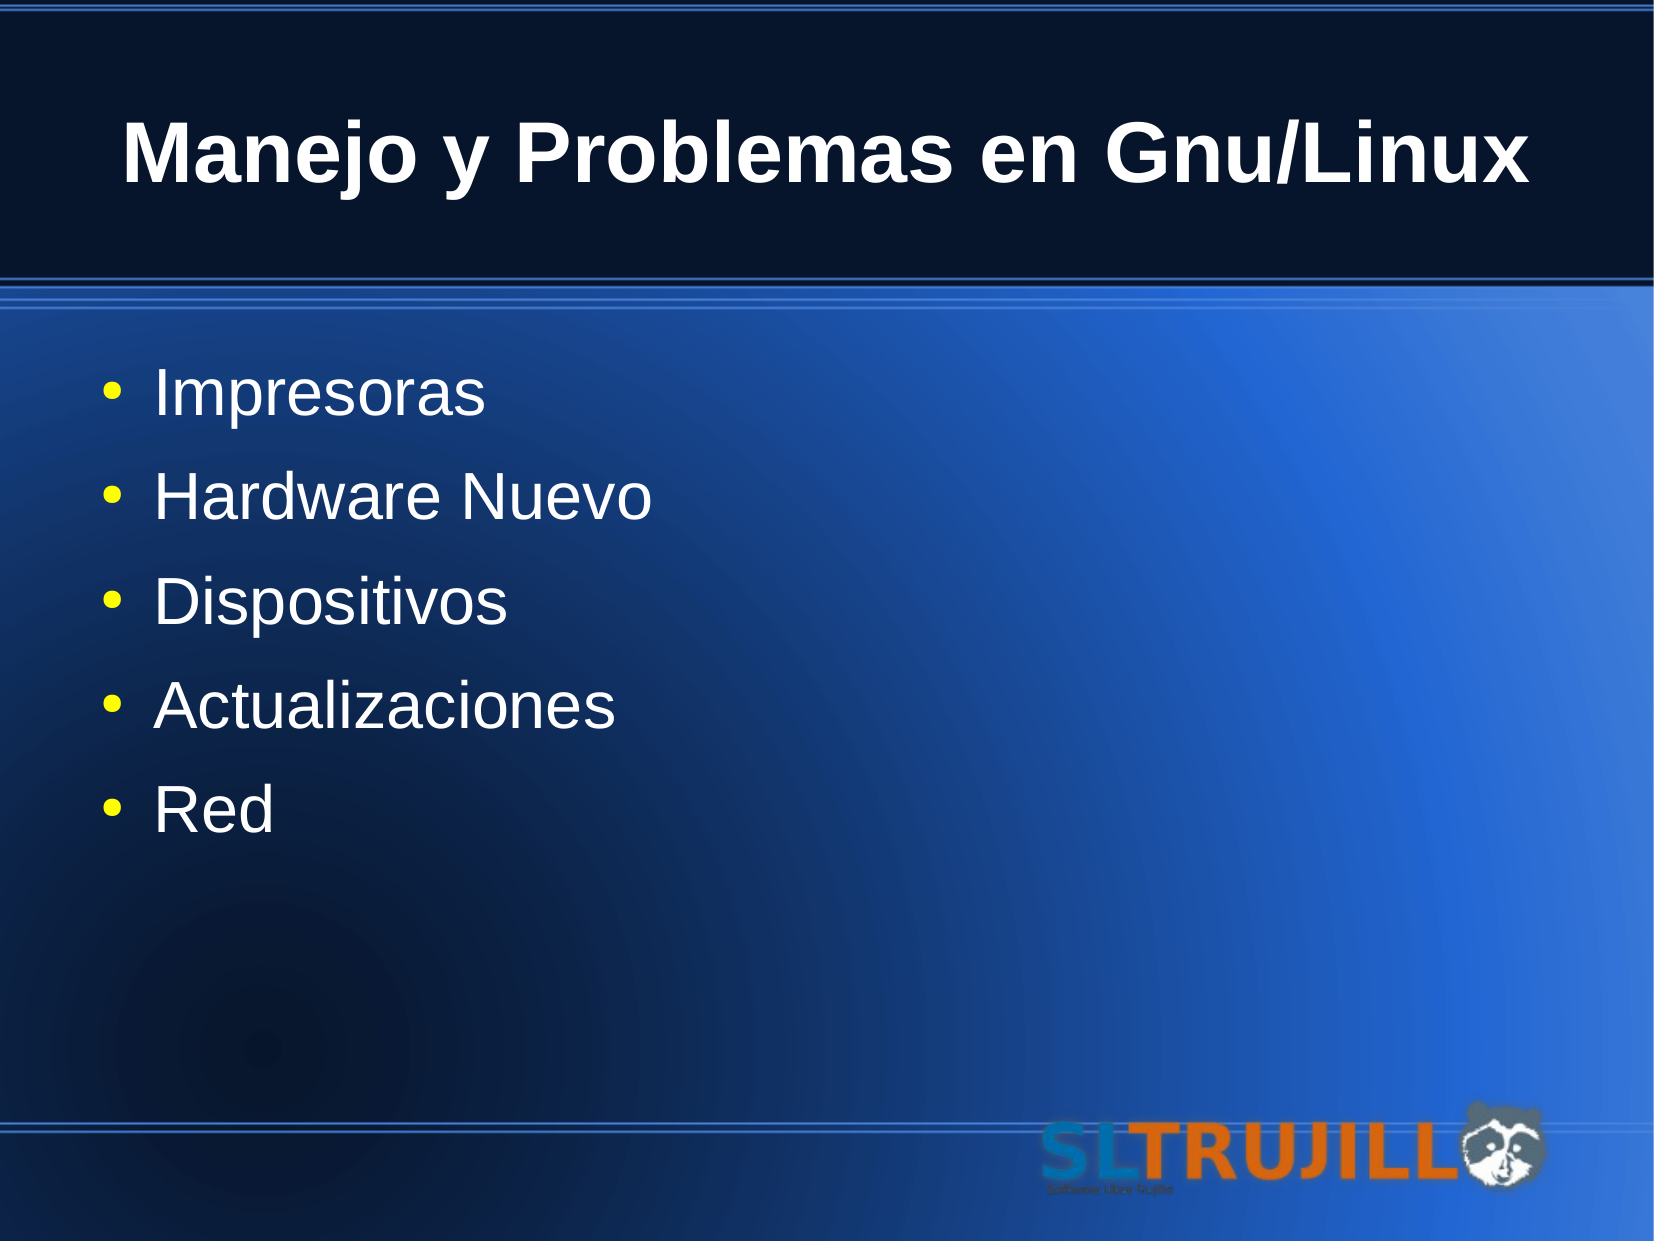

# Manejo y Problemas en Gnu/Linux
Impresoras
Hardware Nuevo
Dispositivos
Actualizaciones
Red